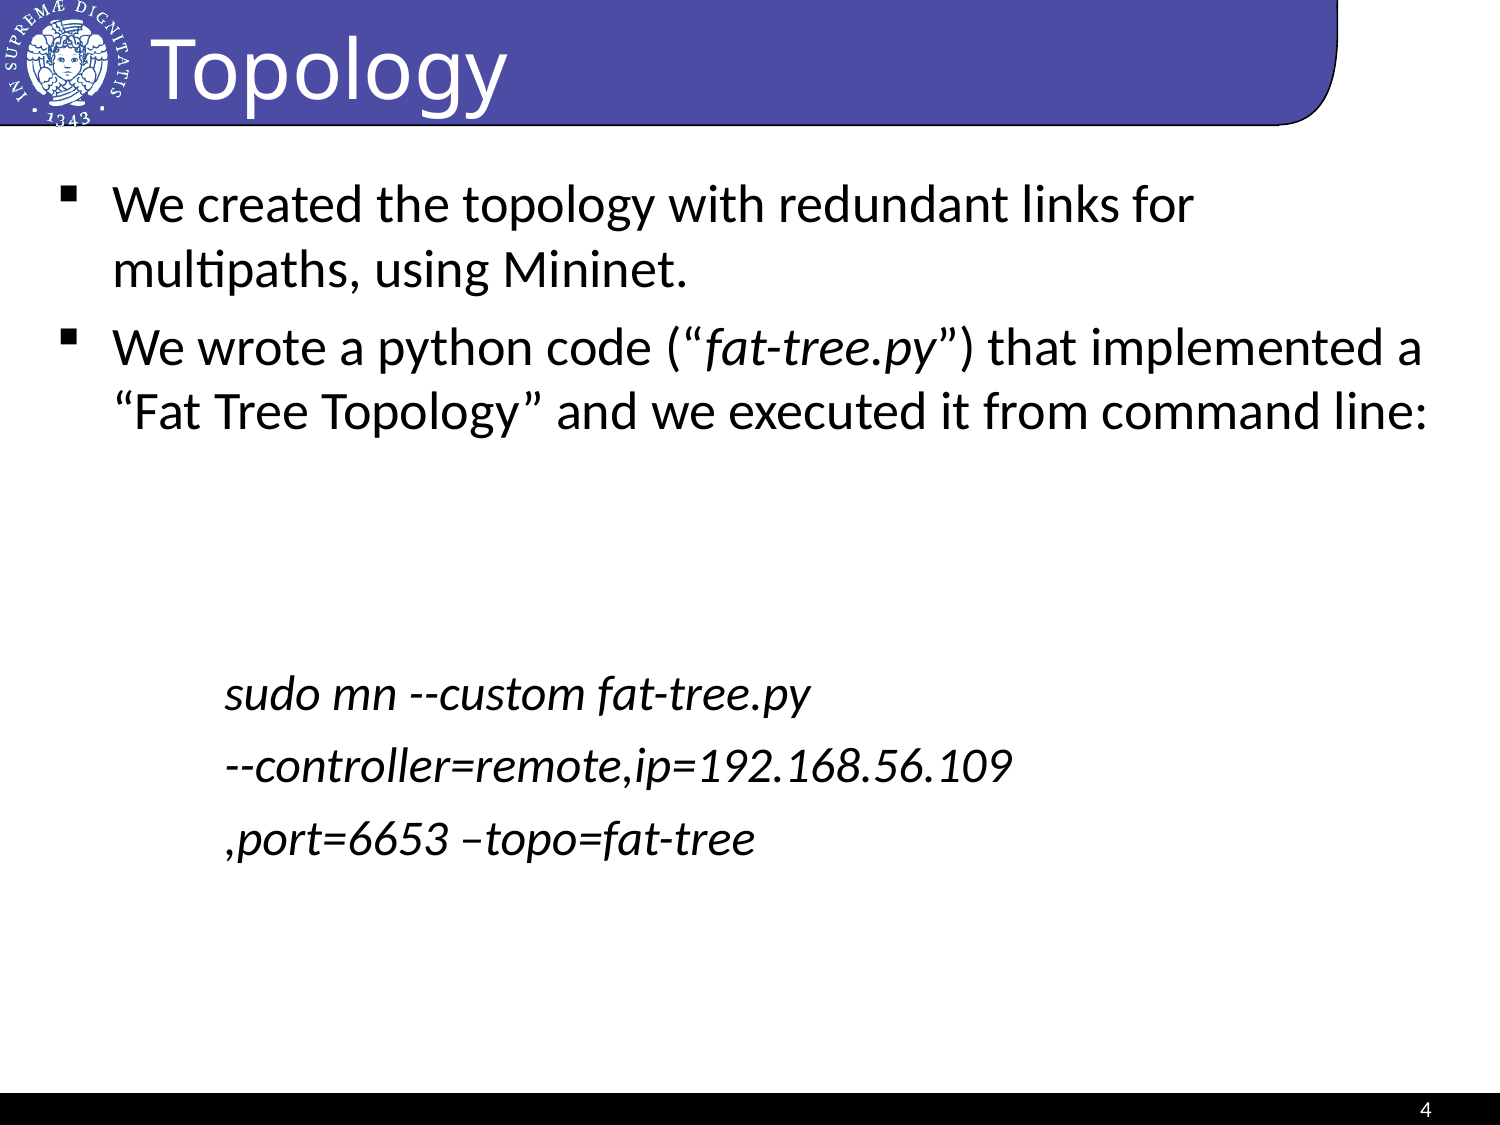

Topology
We created the topology with redundant links for multipaths, using Mininet.
We wrote a python code (“fat-tree.py”) that implemented a “Fat Tree Topology” and we executed it from command line:
sudo mn --custom fat-tree.py
--controller=remote,ip=192.168.56.109
,port=6653 –topo=fat-tree